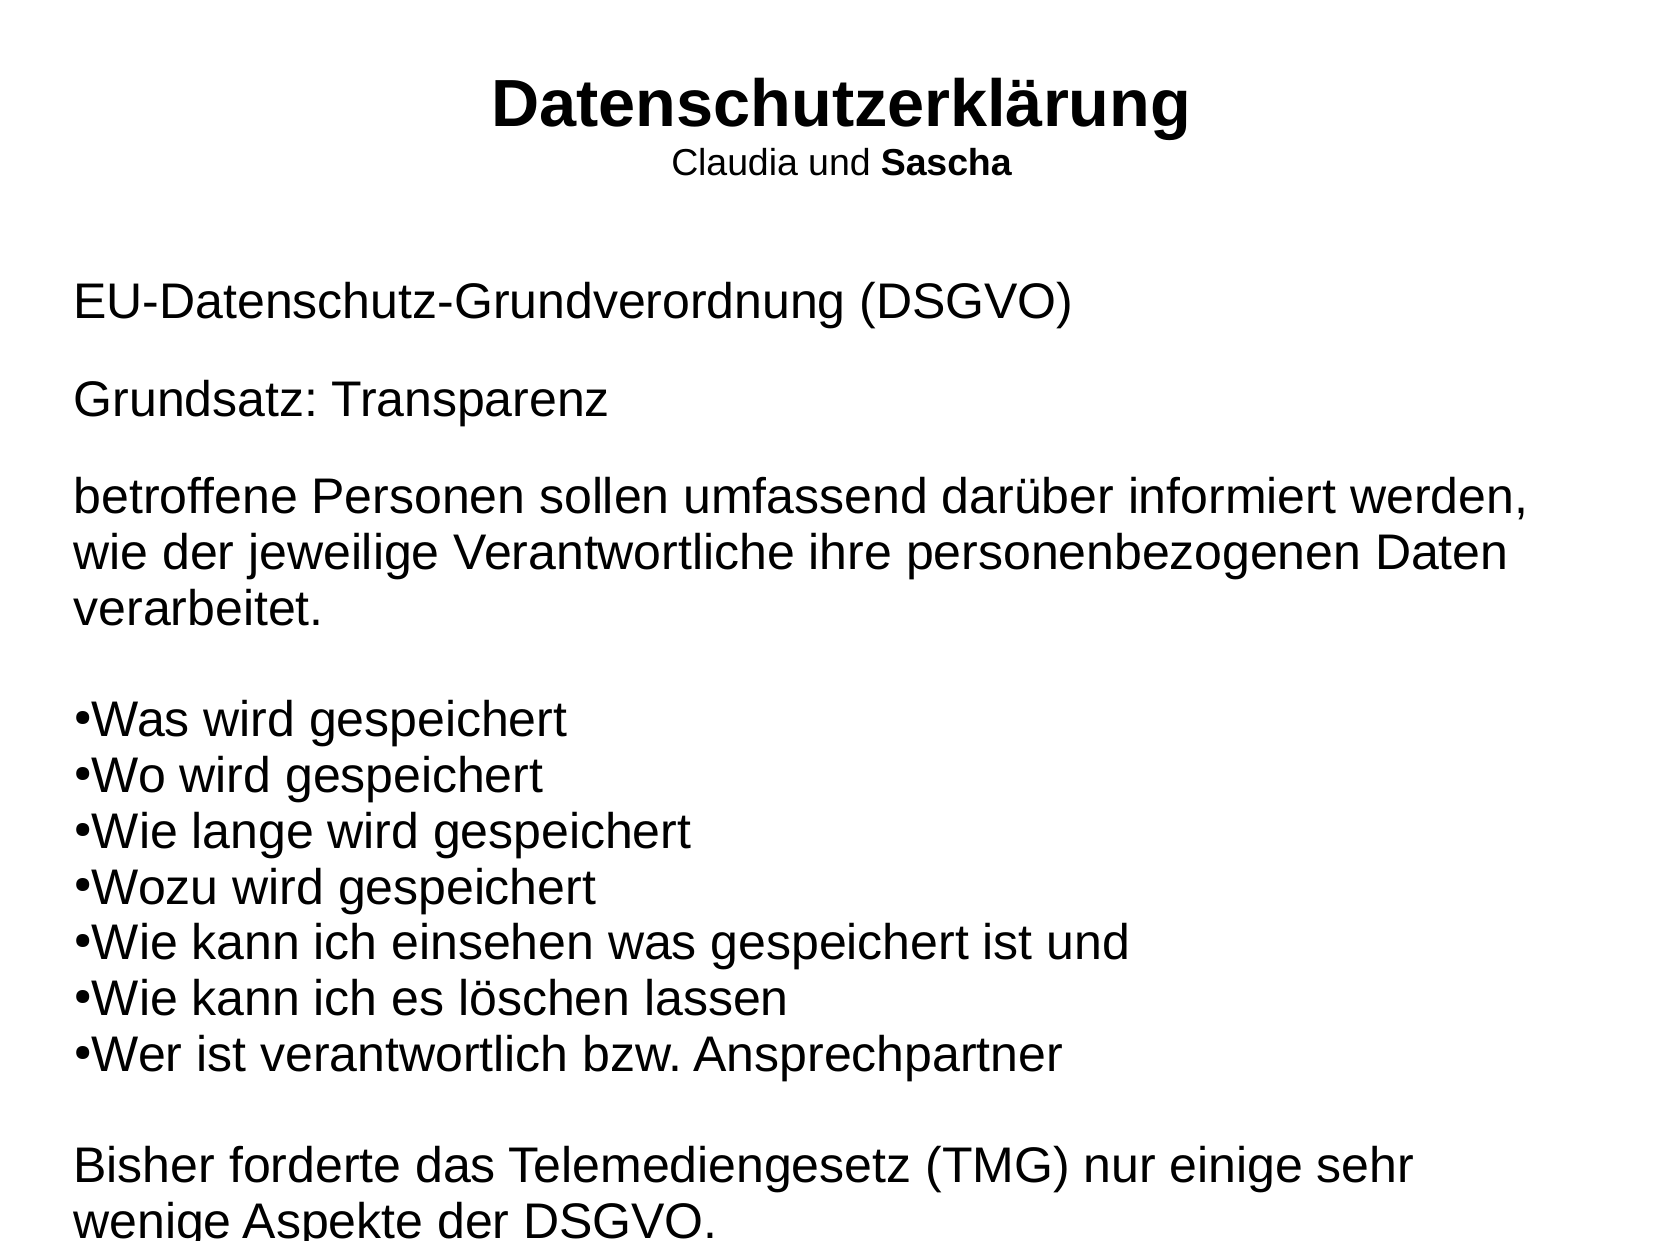

Datenschutzerklärung
Claudia und Sascha
EU-Datenschutz-Grundverordnung (DSGVO)
Grundsatz: Transparenz
betroffene Personen sollen umfassend darüber informiert werden, wie der jeweilige Verantwortliche ihre personenbezogenen Daten verarbeitet.
Was wird gespeichert
Wo wird gespeichert
Wie lange wird gespeichert
Wozu wird gespeichert
Wie kann ich einsehen was gespeichert ist und
Wie kann ich es löschen lassen
Wer ist verantwortlich bzw. Ansprechpartner
Bisher forderte das Telemediengesetz (TMG) nur einige sehr wenige Aspekte der DSGVO.